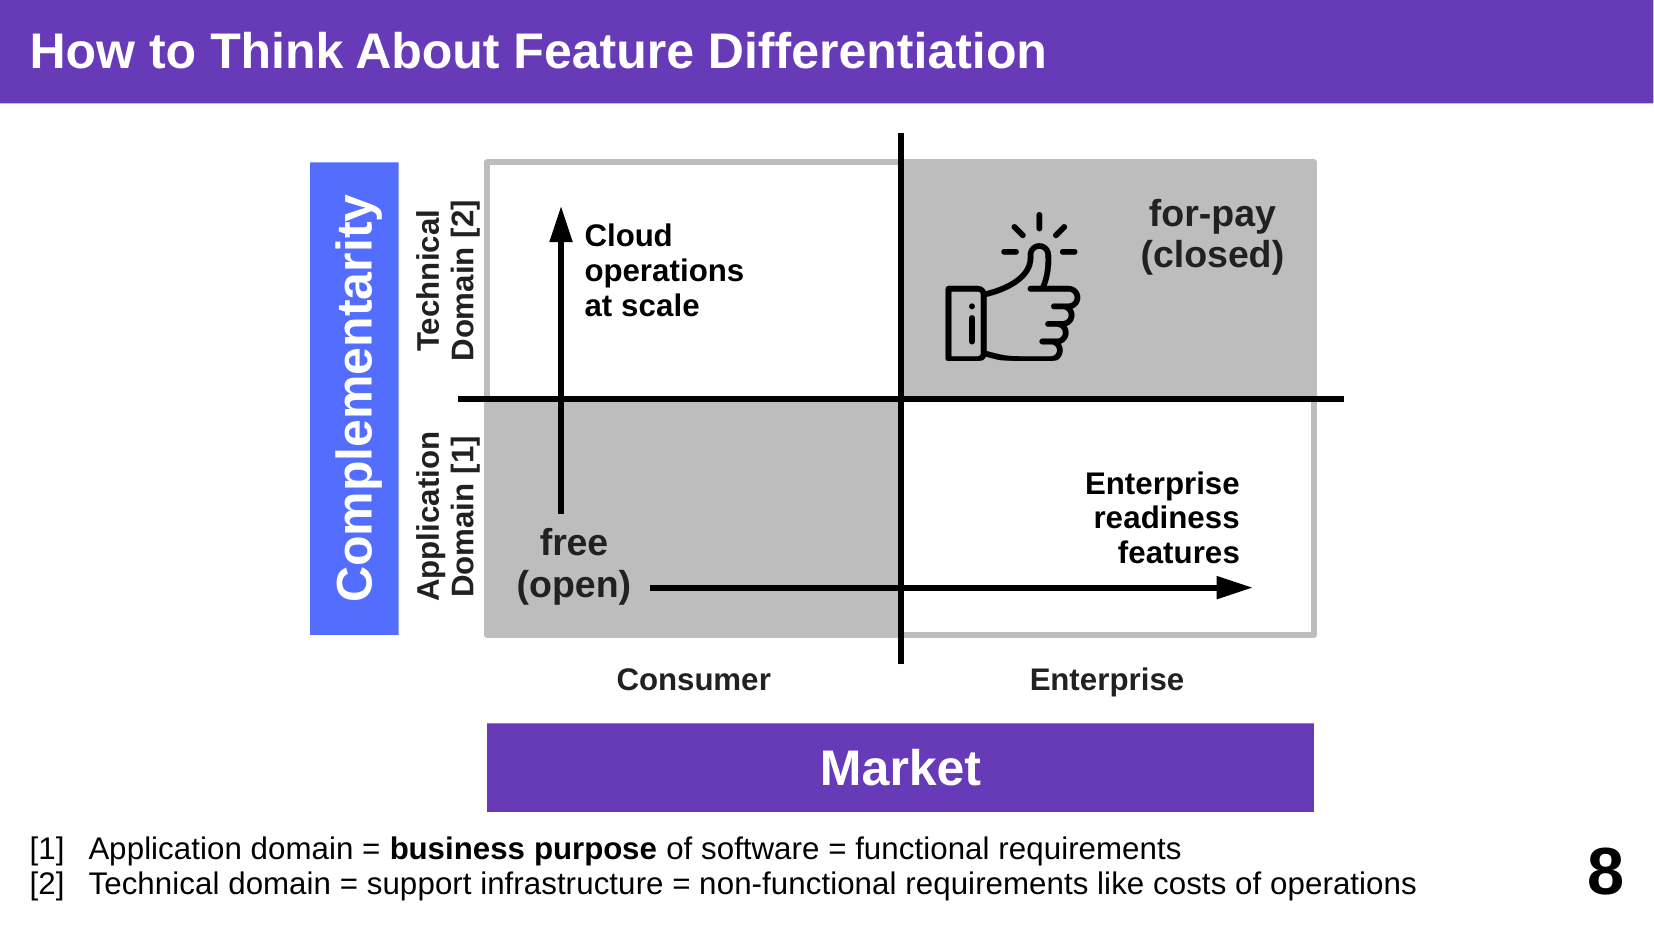

# How to Think About Feature Differentiation
for-pay
(closed)
Cloud
operations
at scale
Technical Domain [2]
Complementarity
free
(open)
Application
Domain [1]
Enterprise
readiness
features
Consumer
Enterprise
Market
[1]	Application domain = business purpose of software = functional requirements
[2]	Technical domain = support infrastructure = non-functional requirements like costs of operations
Commercial Open Source Startups
8
© 2020 Dirk Riehle - Some Rights Reserved